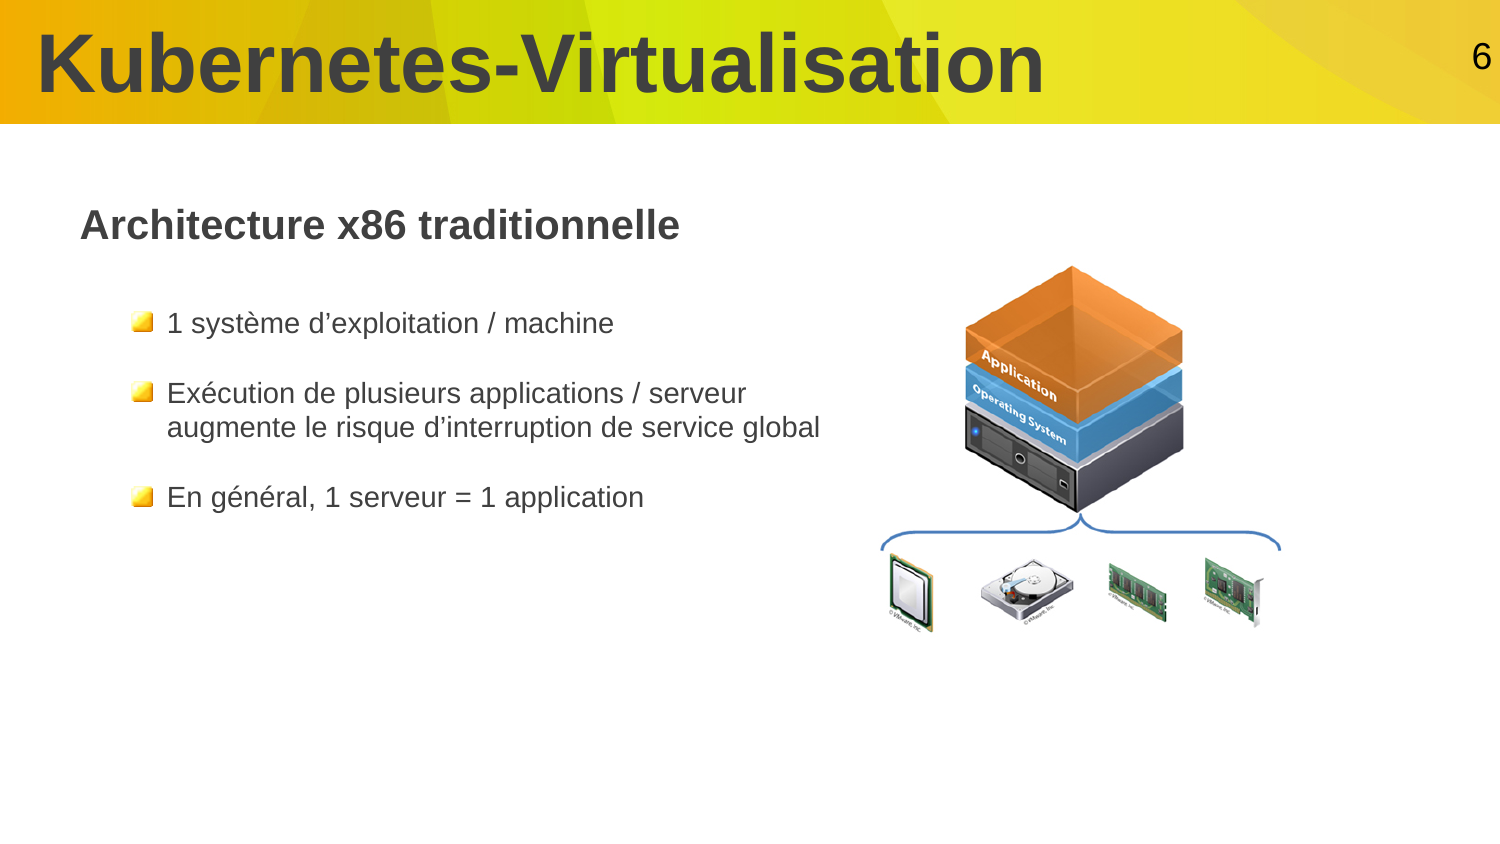

Kubernetes-Virtualisation
Architecture x86 traditionnelle
1 système d’exploitation / machine
Exécution de plusieurs applications / serveur augmente le risque d’interruption de service global
En général, 1 serveur = 1 application